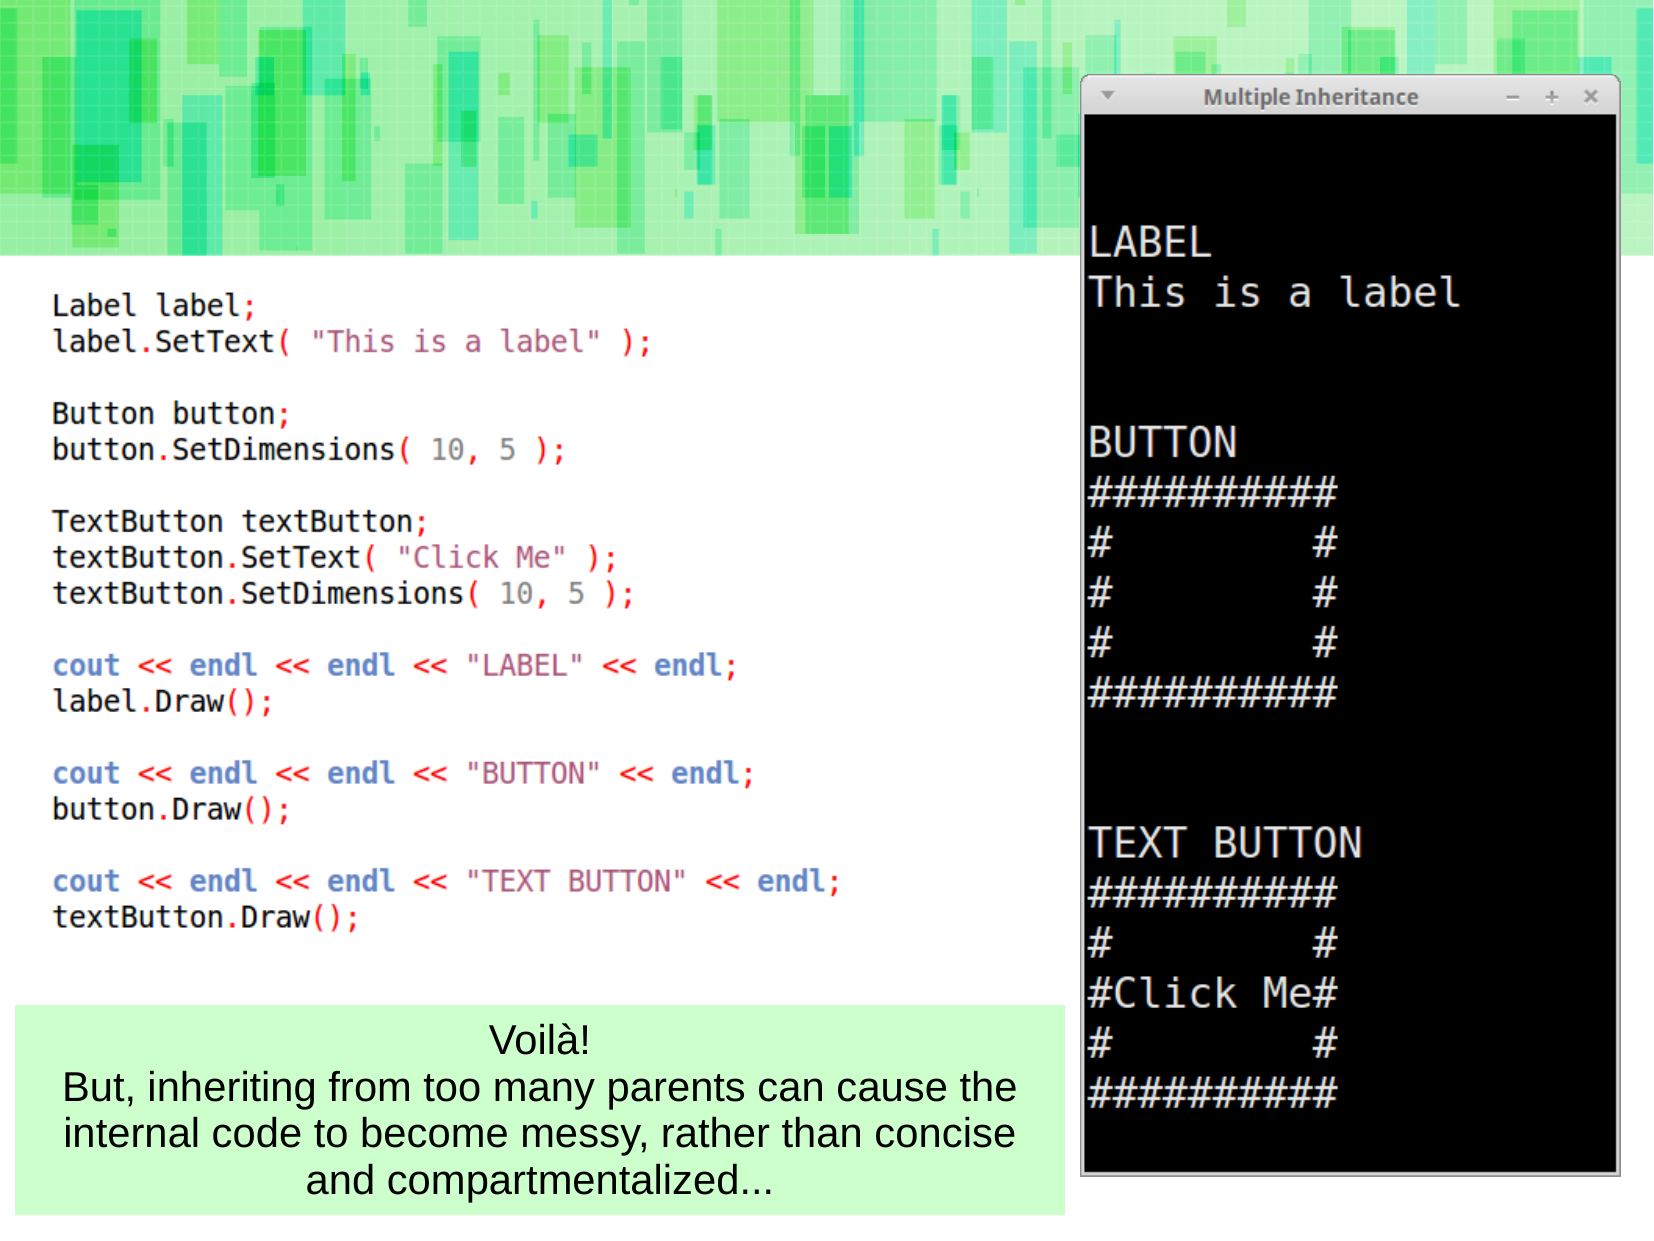

Voilà!
But, inheriting from too many parents can cause the internal code to become messy, rather than concise and compartmentalized...